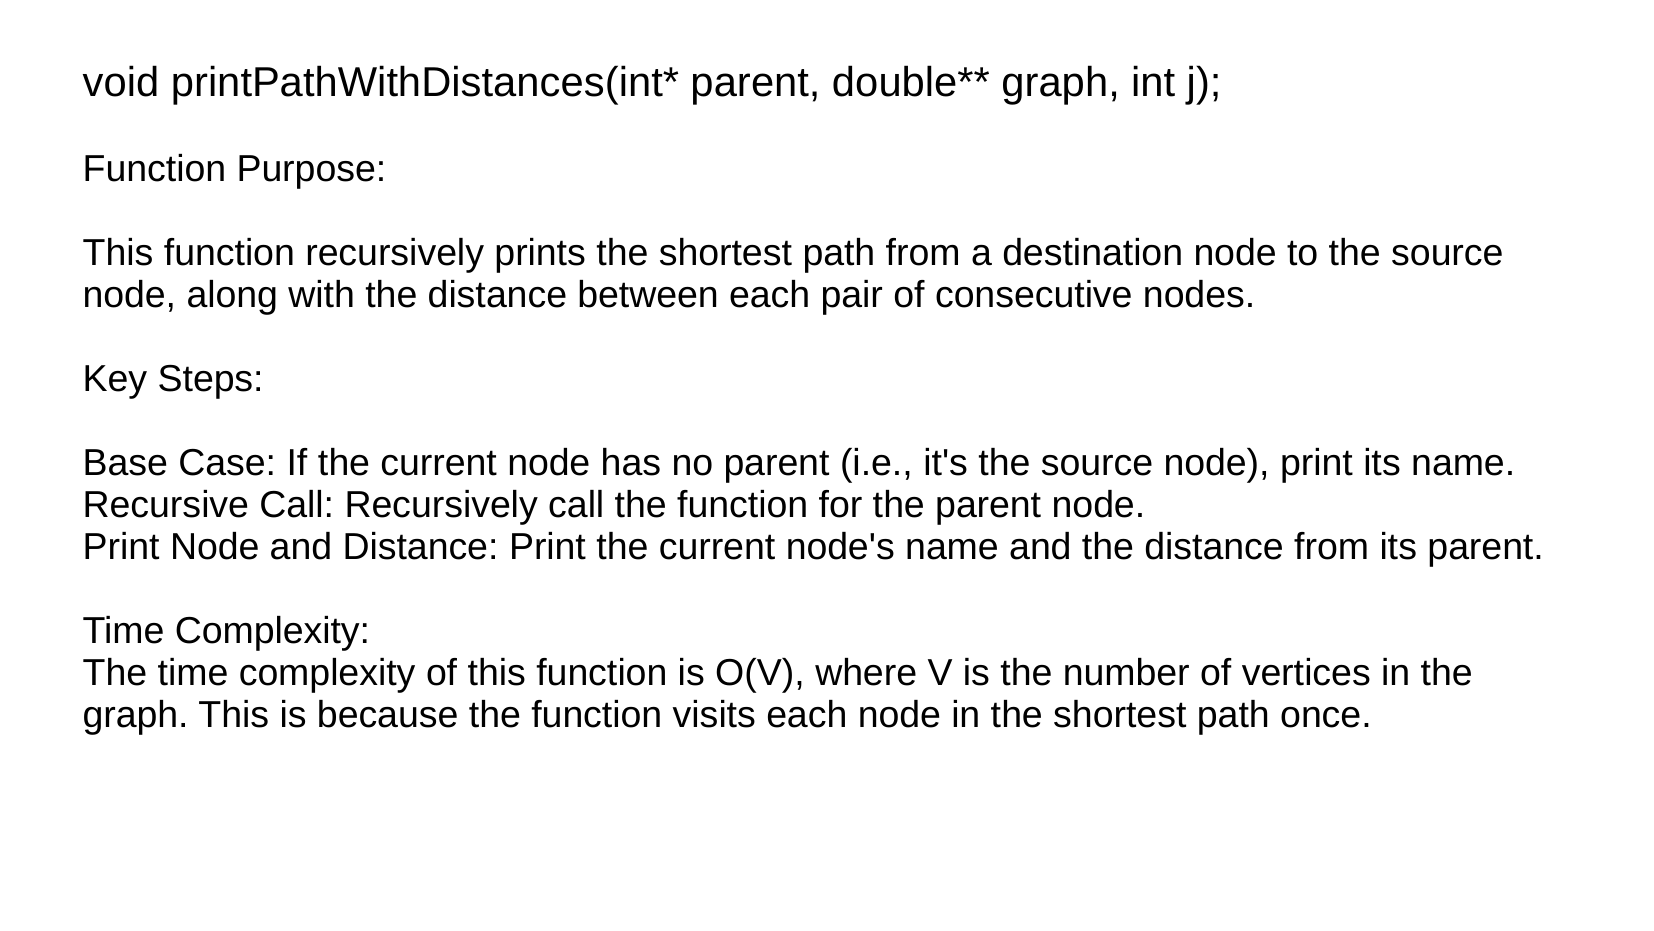

# void printPathWithDistances(int* parent, double** graph, int j);
Function Purpose:
This function recursively prints the shortest path from a destination node to the source node, along with the distance between each pair of consecutive nodes.
Key Steps:
Base Case: If the current node has no parent (i.e., it's the source node), print its name.
Recursive Call: Recursively call the function for the parent node.
Print Node and Distance: Print the current node's name and the distance from its parent.
Time Complexity:
The time complexity of this function is O(V), where V is the number of vertices in the graph. This is because the function visits each node in the shortest path once.